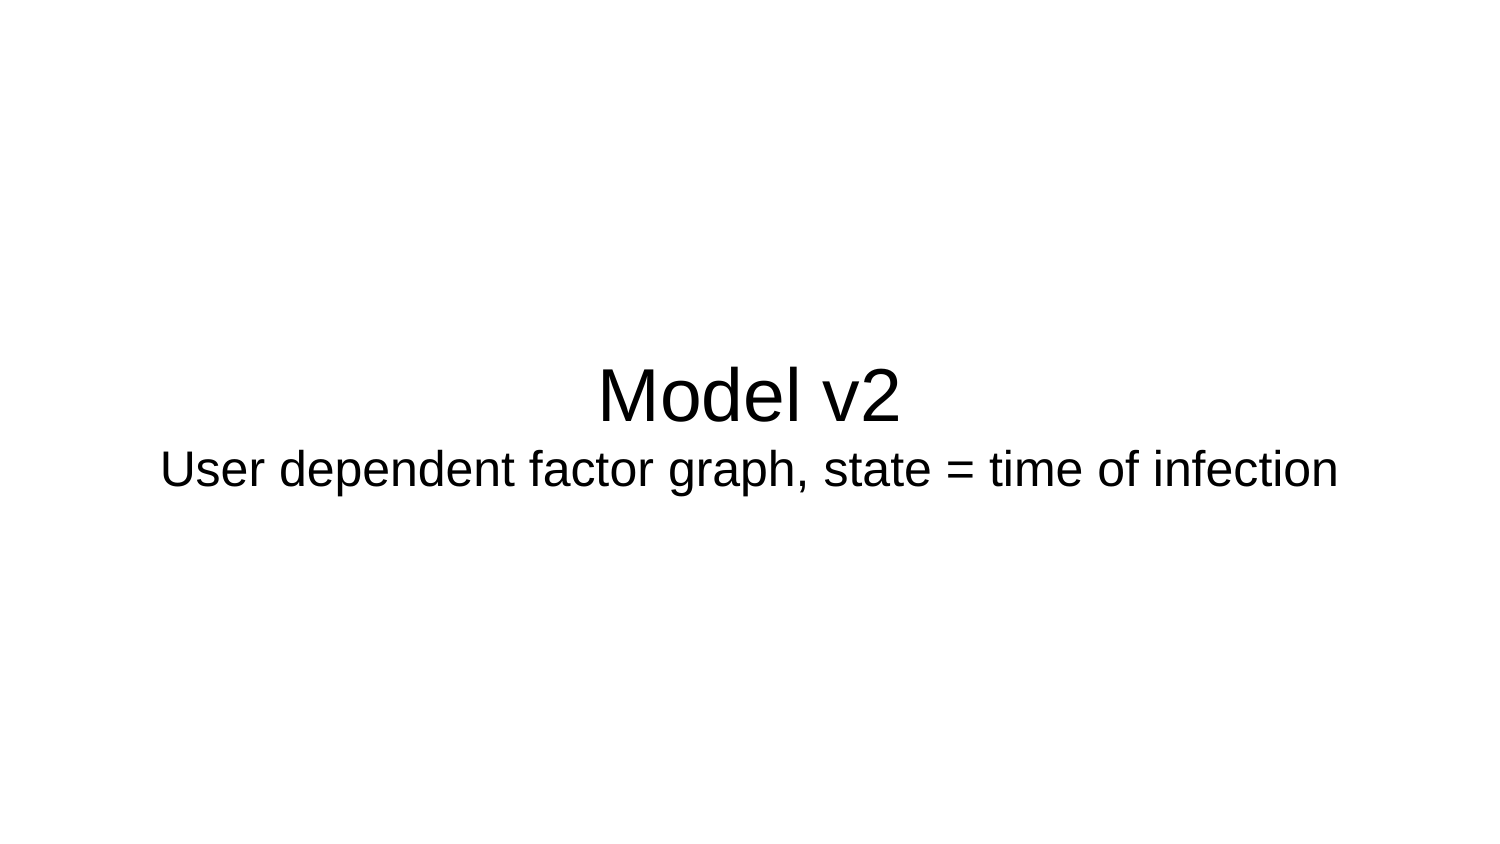

# Model v2 User dependent factor graph, state = time of infection